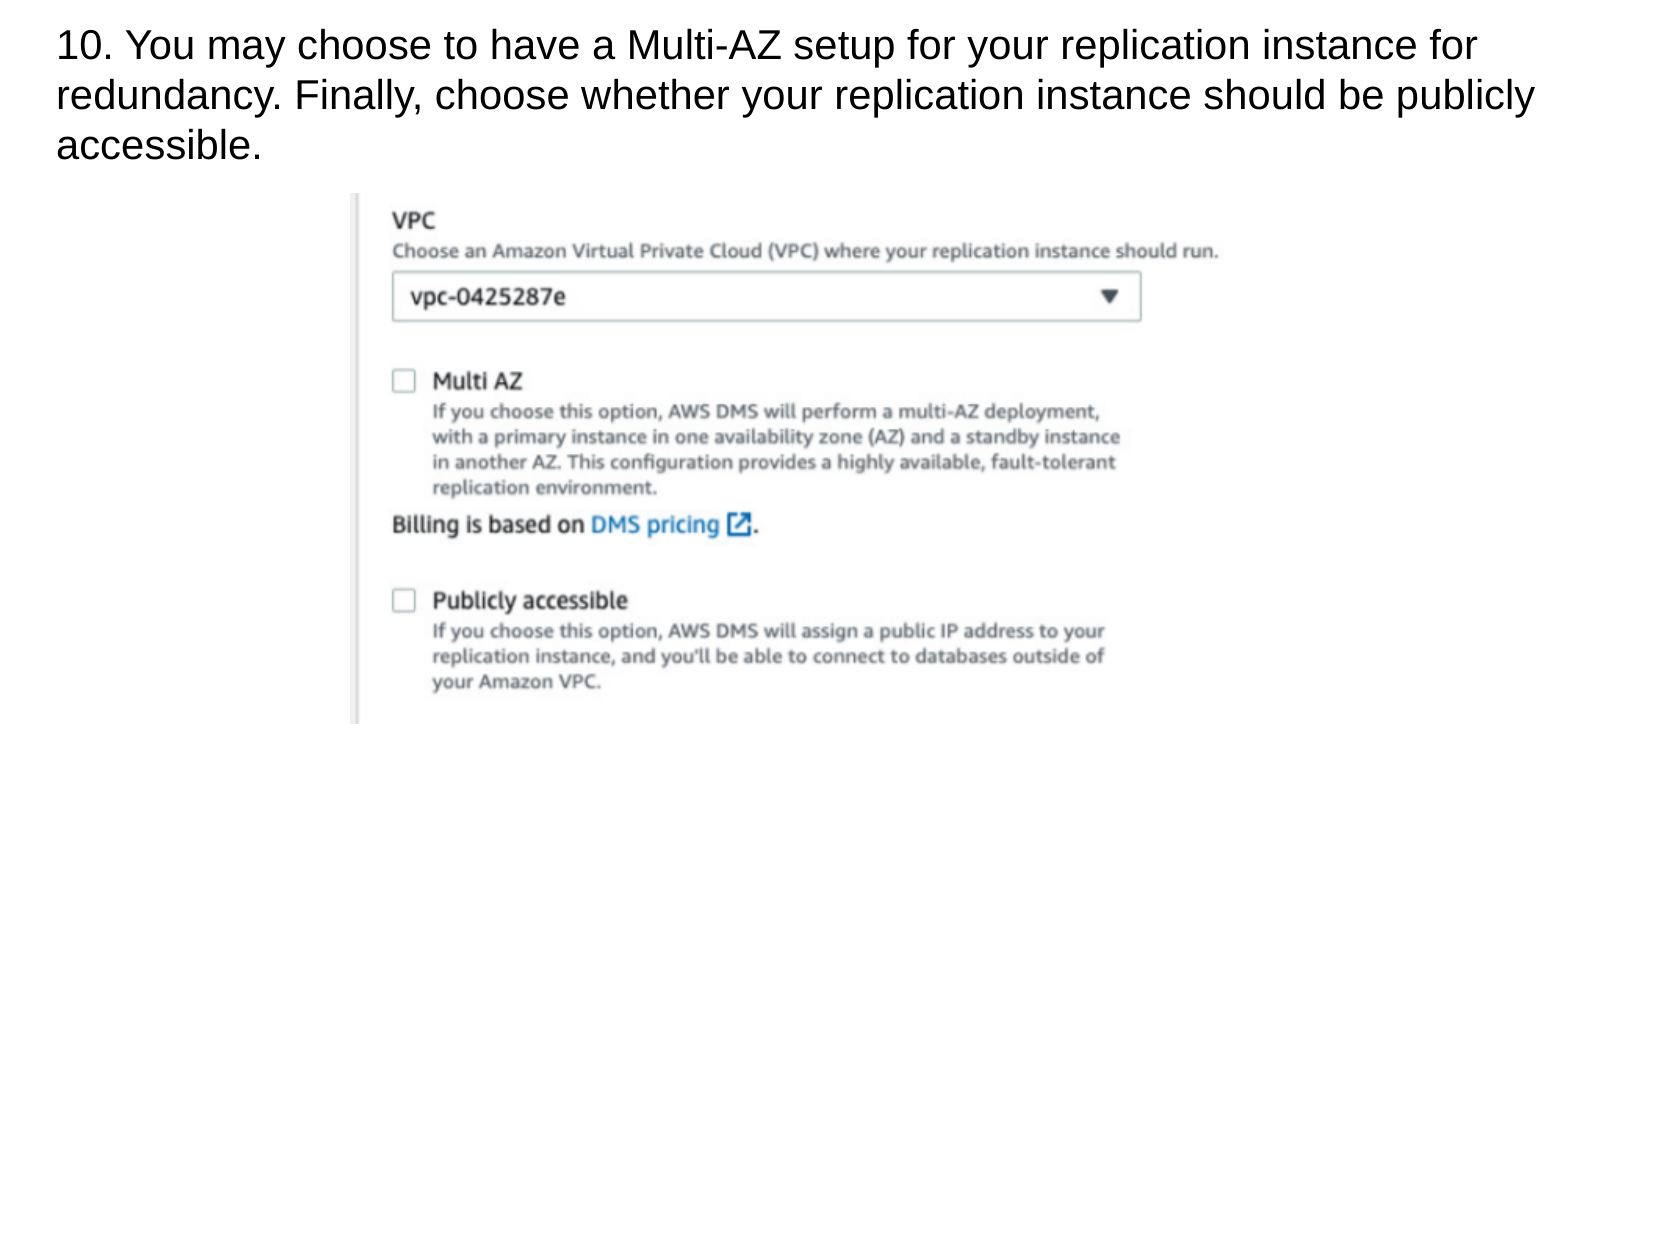

10. You may choose to have a Multi-AZ setup for your replication instance for redundancy. Finally, choose whether your replication instance should be publicly accessible.